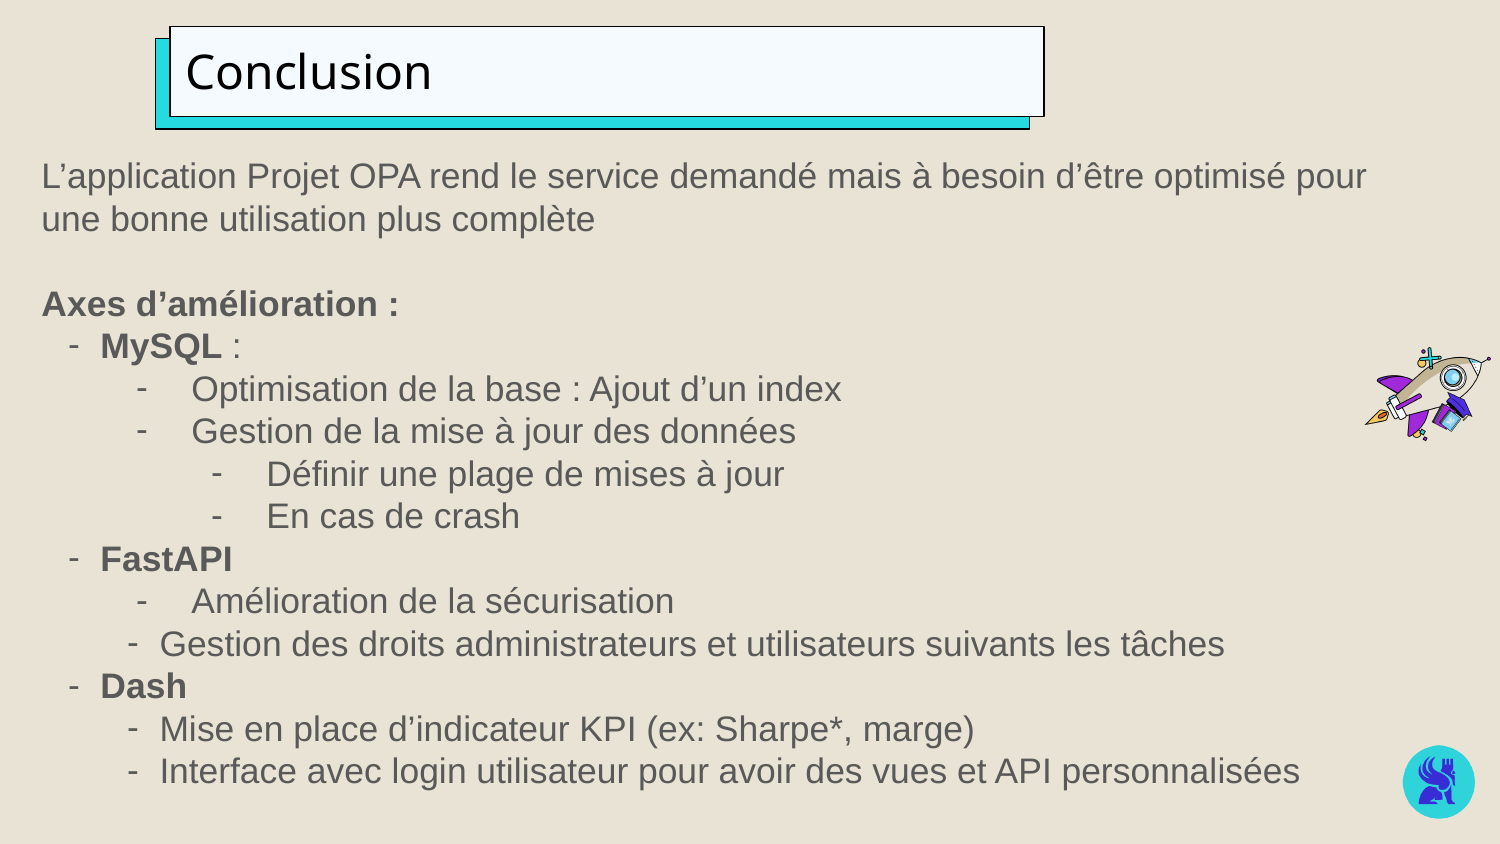

# Conclusion
L’application Projet OPA rend le service demandé mais à besoin d’être optimisé pour une bonne utilisation plus complète
Axes d’amélioration :
MySQL :
Optimisation de la base : Ajout d’un index
Gestion de la mise à jour des données
Définir une plage de mises à jour
En cas de crash
FastAPI
Amélioration de la sécurisation
Gestion des droits administrateurs et utilisateurs suivants les tâches
Dash
Mise en place d’indicateur KPI (ex: Sharpe*, marge)
Interface avec login utilisateur pour avoir des vues et API personnalisées